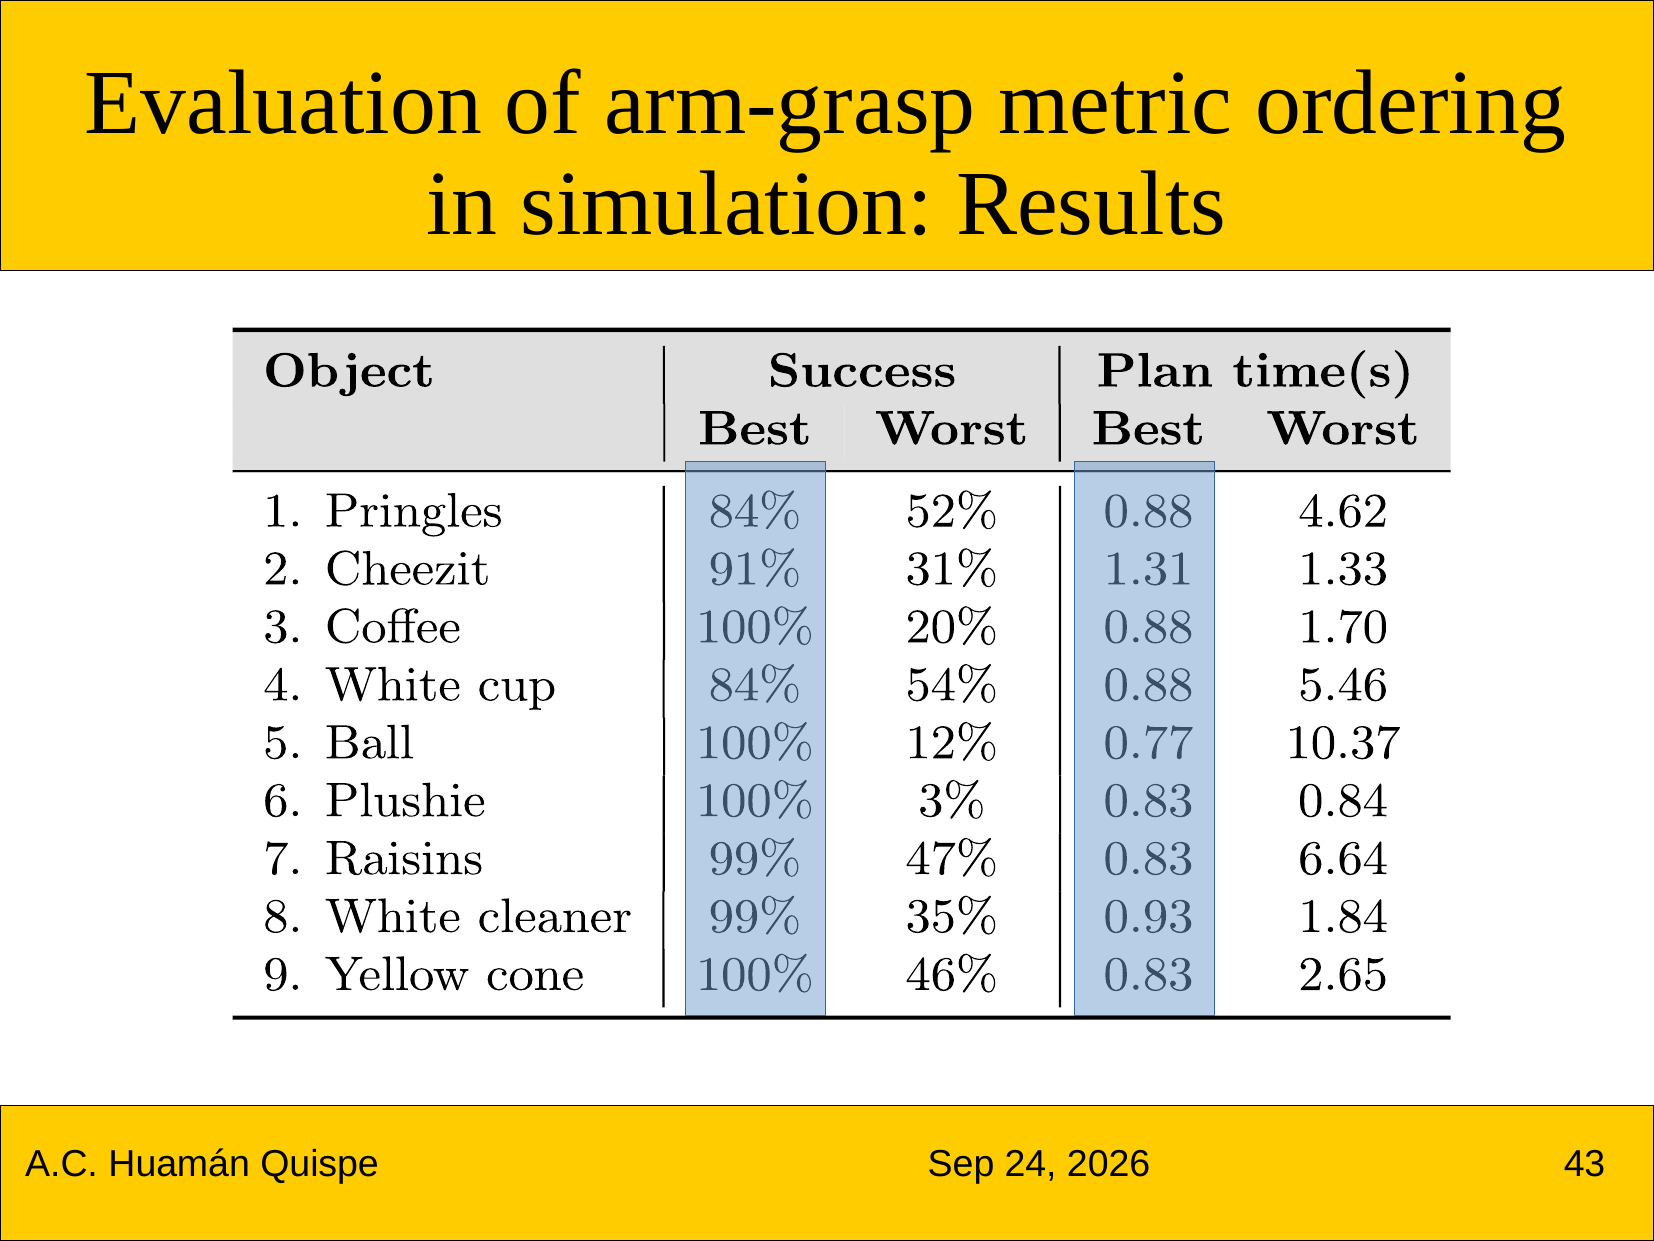

# Evaluation of arm-grasp metric ordering in simulation: Results